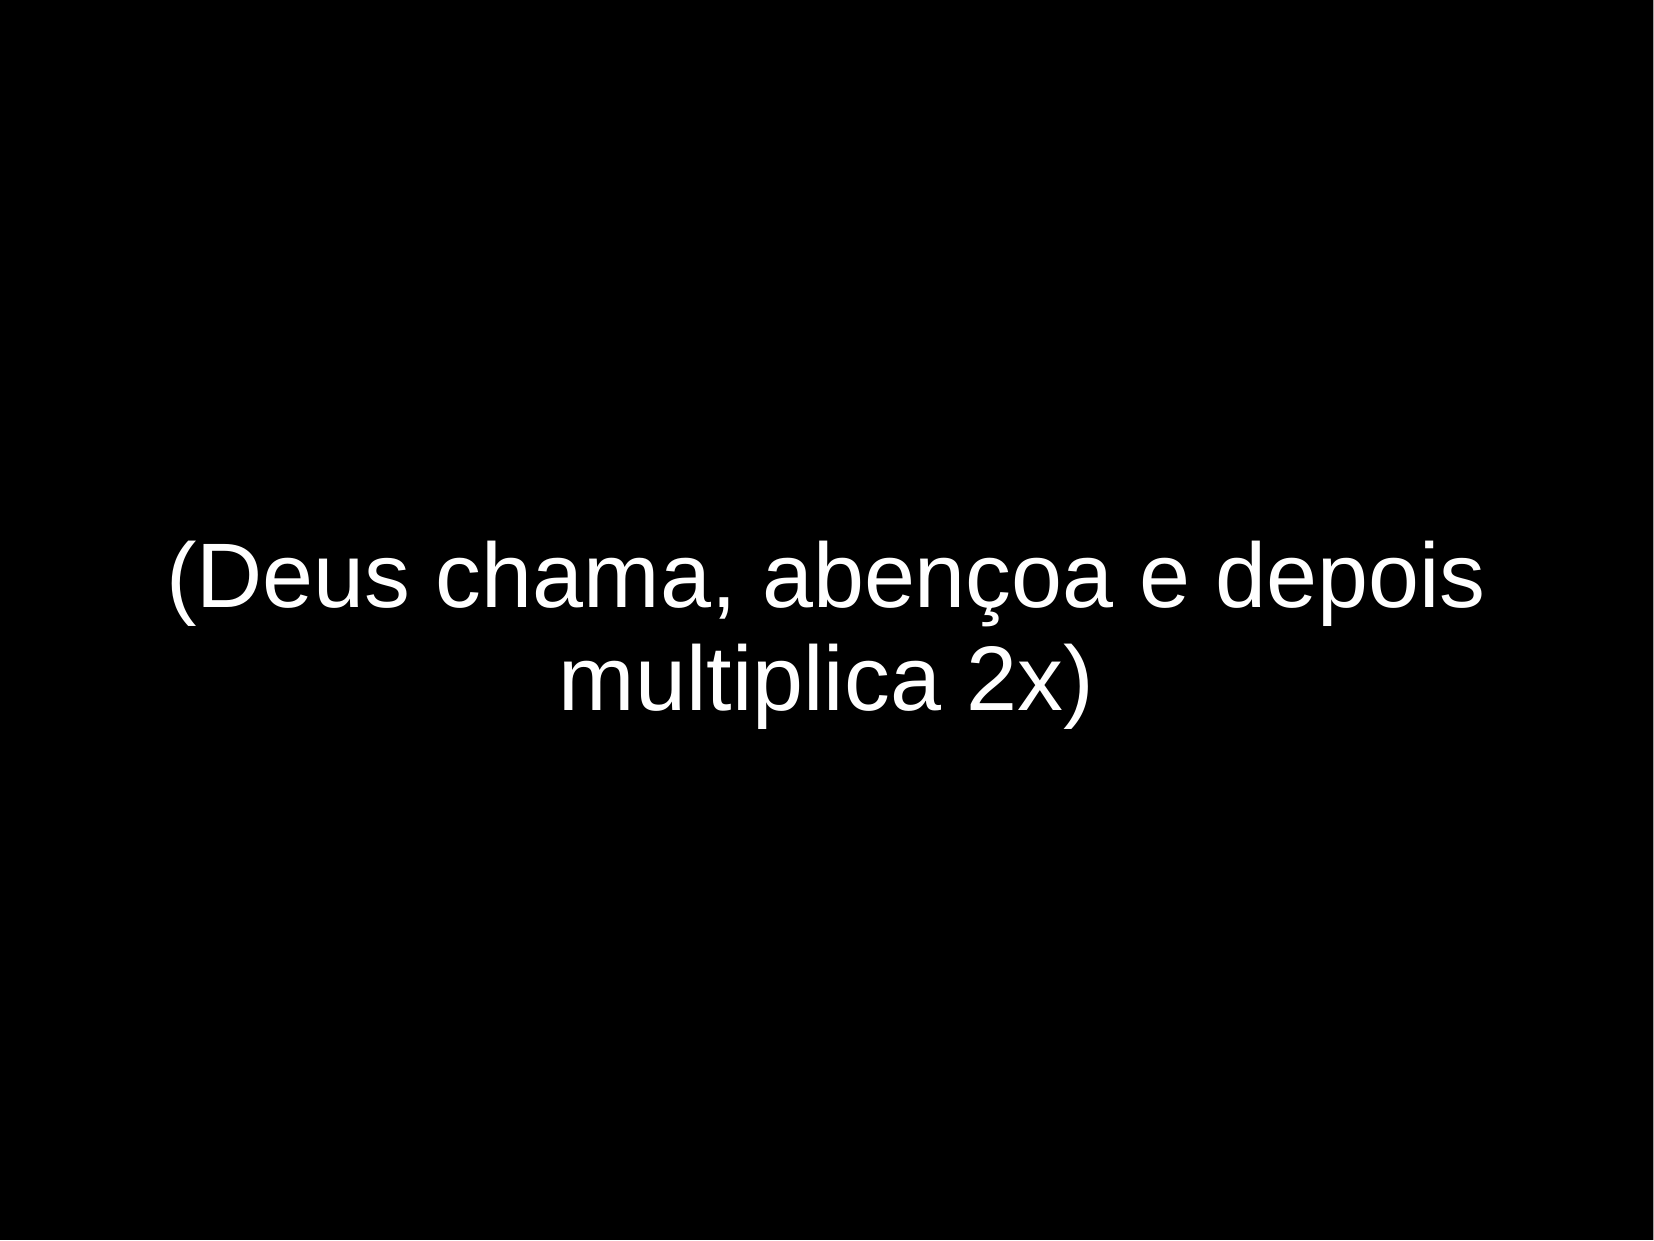

# (Deus chama, abençoa e depois multiplica 2x)